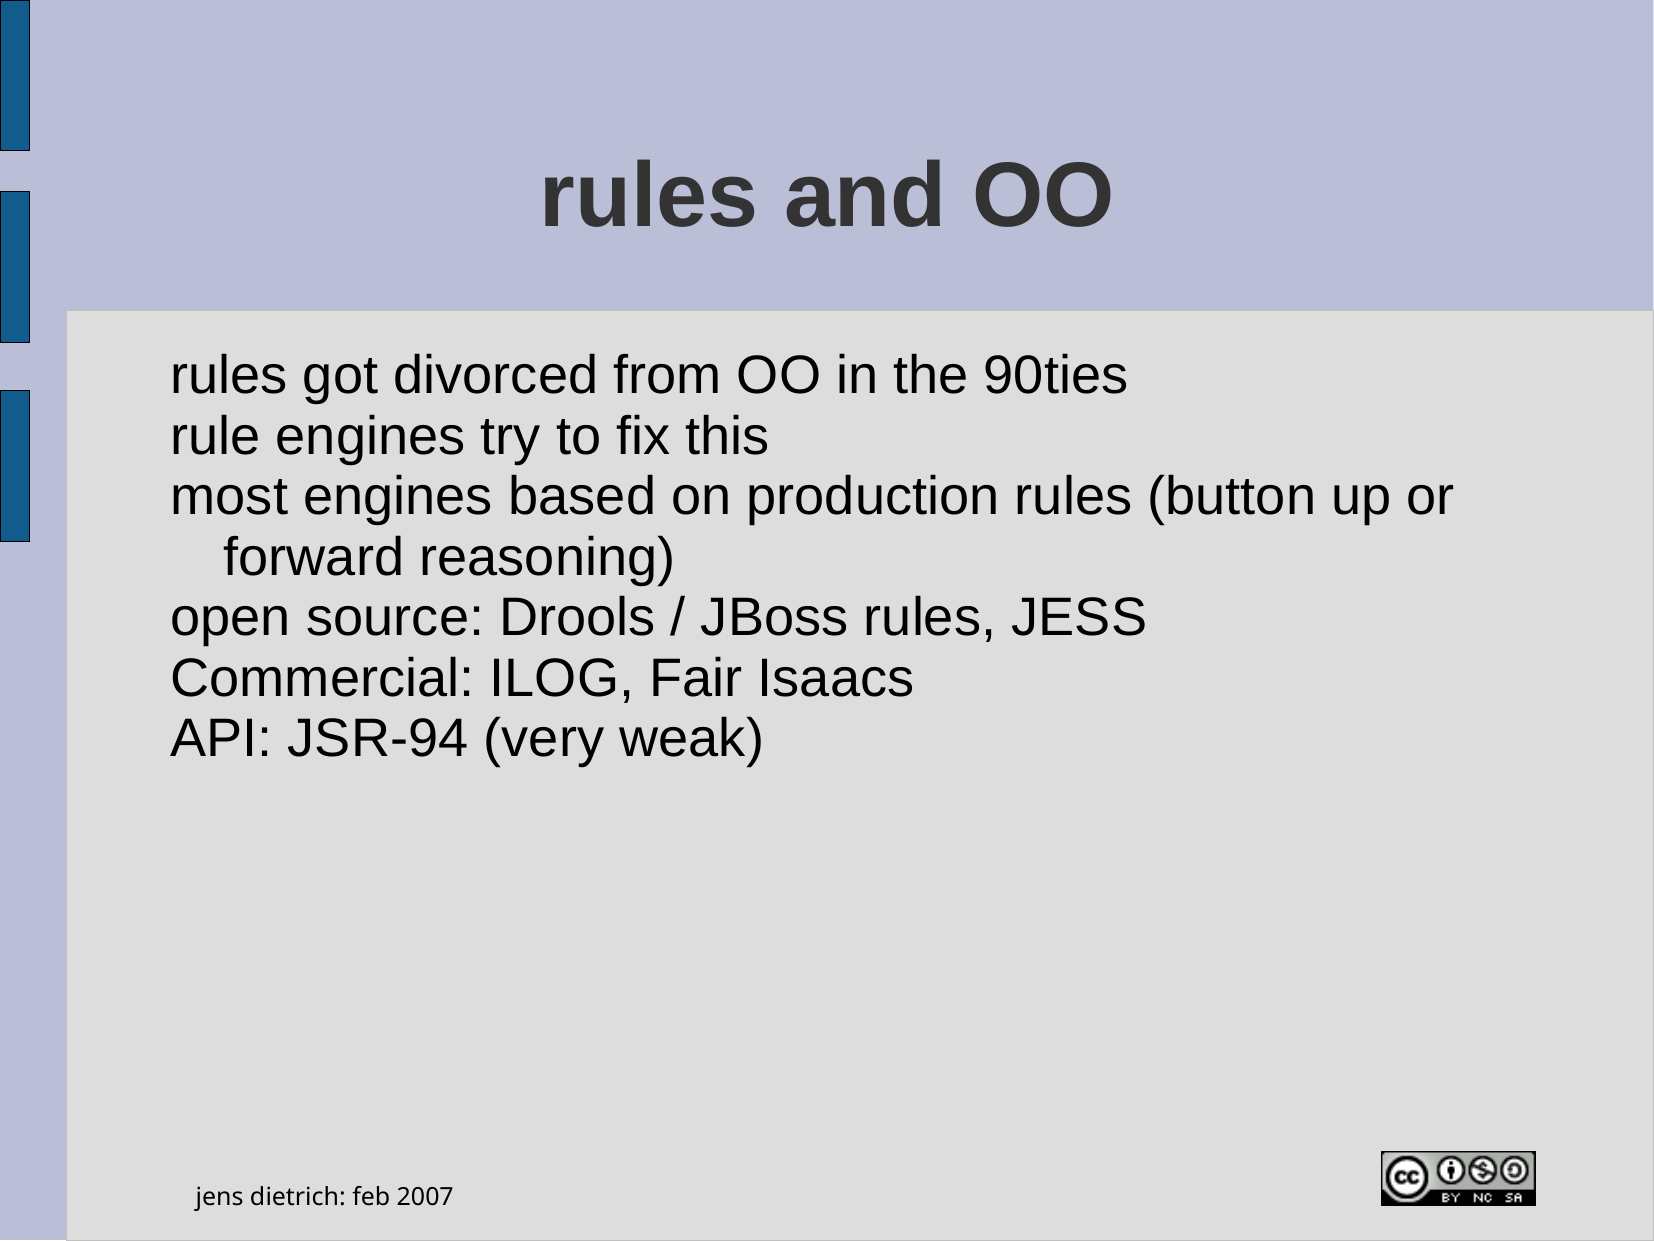

# rules and OO
rules got divorced from OO in the 90ties
rule engines try to fix this
most engines based on production rules (button up or forward reasoning)
open source: Drools / JBoss rules, JESS
Commercial: ILOG, Fair Isaacs
API: JSR-94 (very weak)